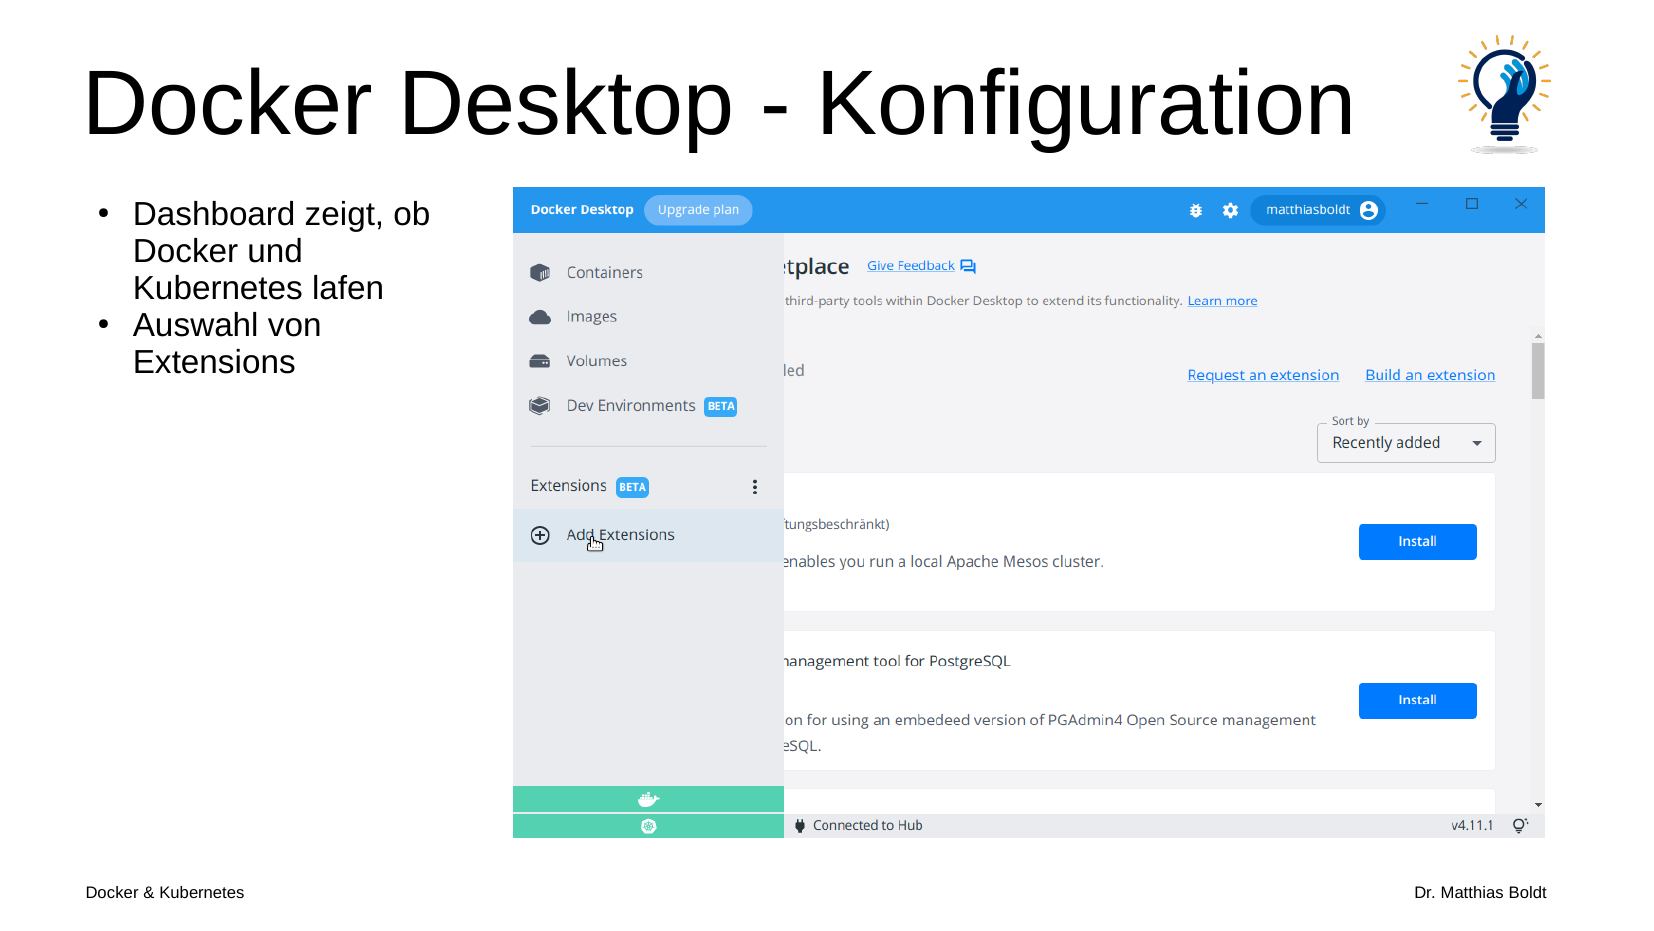

# Docker Desktop - Konfiguration
Dashboard zeigt, ob Docker und Kubernetes lafen
Auswahl von Extensions
Docker & Kubernetes																Dr. Matthias Boldt